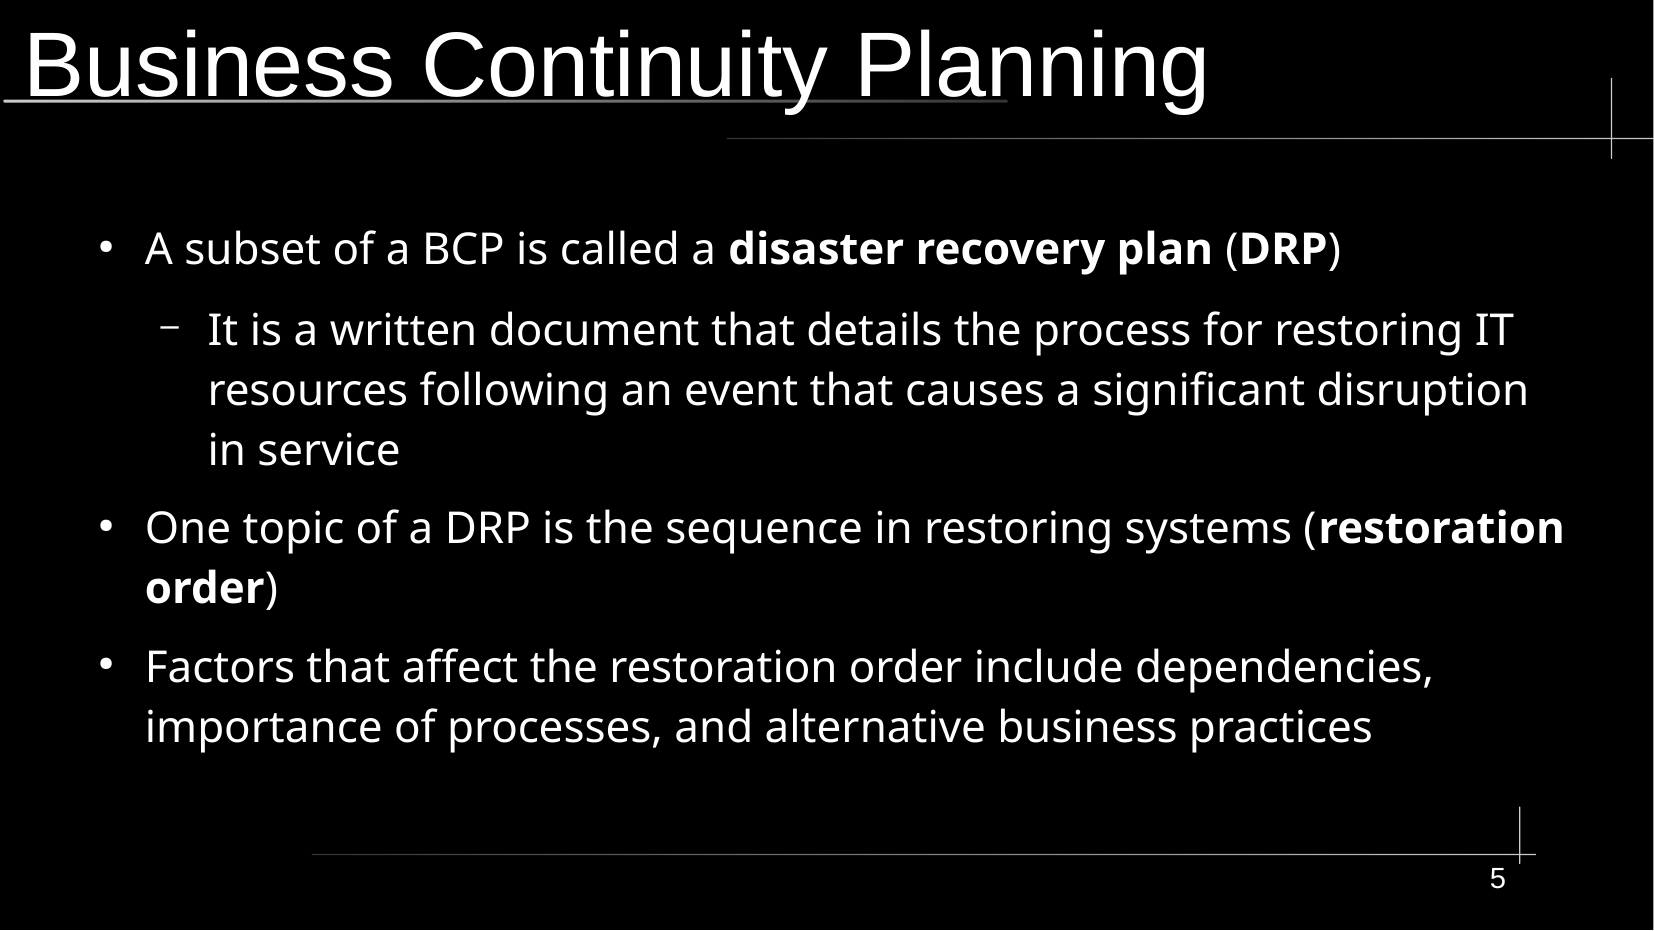

# Business Continuity Planning
A subset of a BCP is called a disaster recovery plan (DRP)
It is a written document that details the process for restoring IT resources following an event that causes a significant disruption in service
One topic of a DRP is the sequence in restoring systems (restoration order)
Factors that affect the restoration order include dependencies, importance of processes, and alternative business practices
5